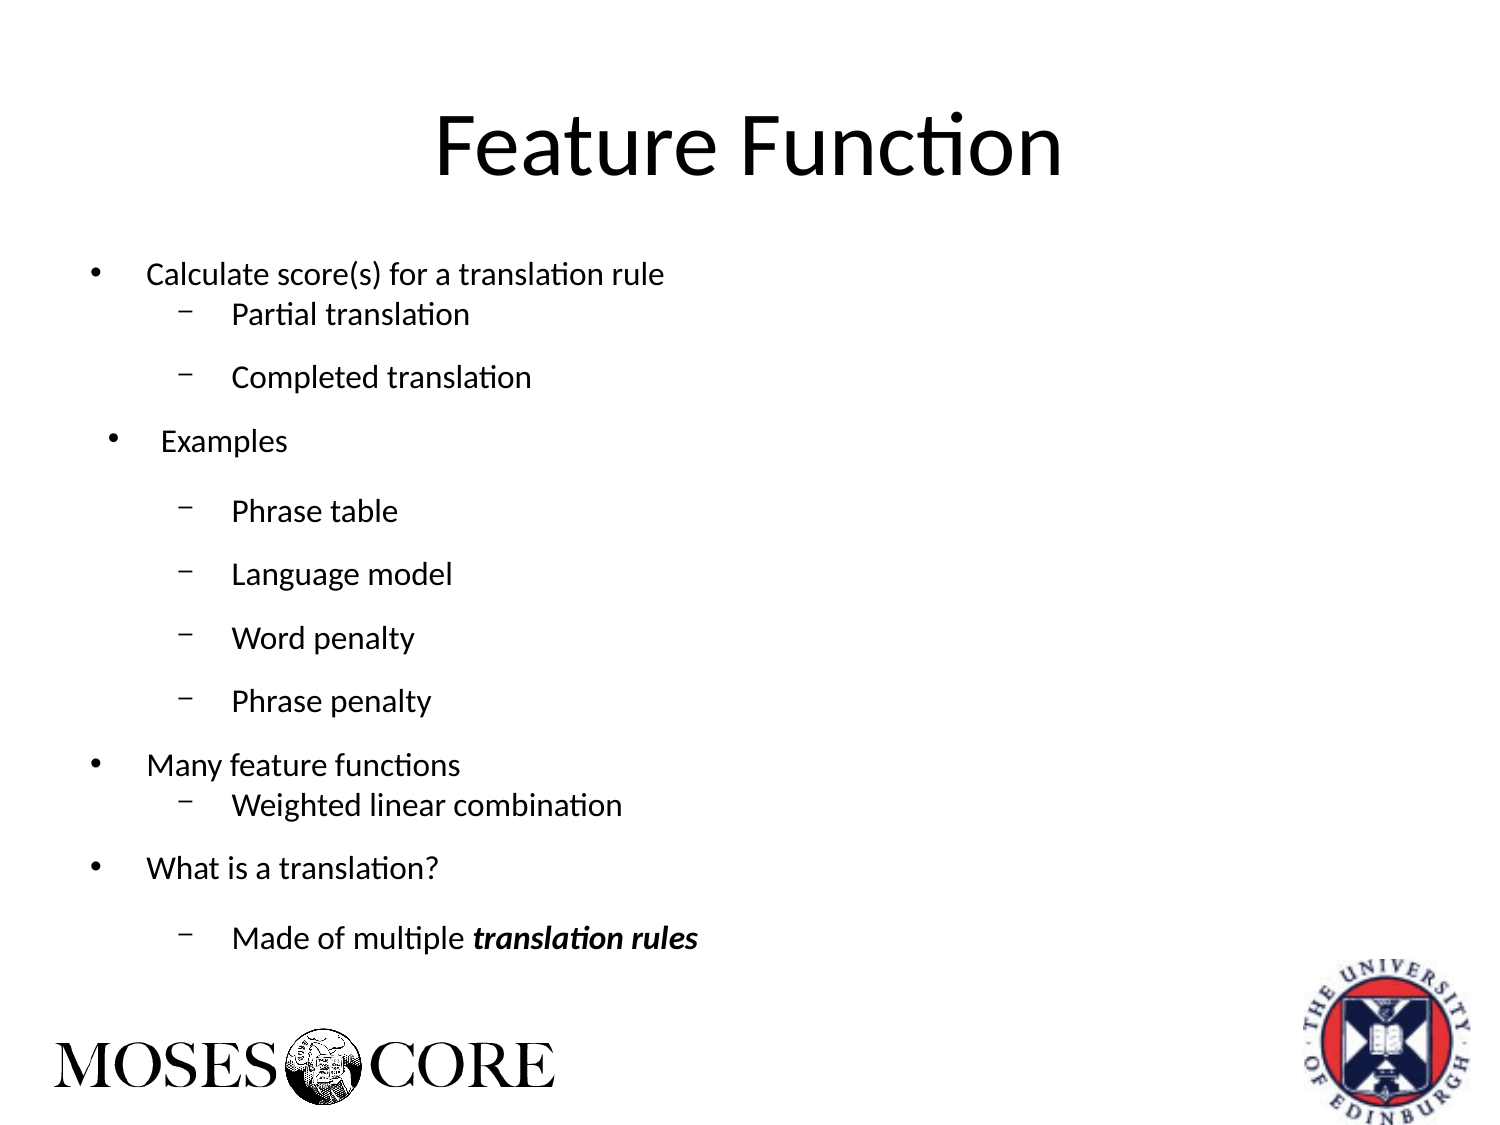

# Feature Function
Calculate score(s) for a translation rule
Partial translation
Completed translation
Examples
Phrase table
Language model
Word penalty
Phrase penalty
Many feature functions
Weighted linear combination
What is a translation?
Made of multiple translation rules